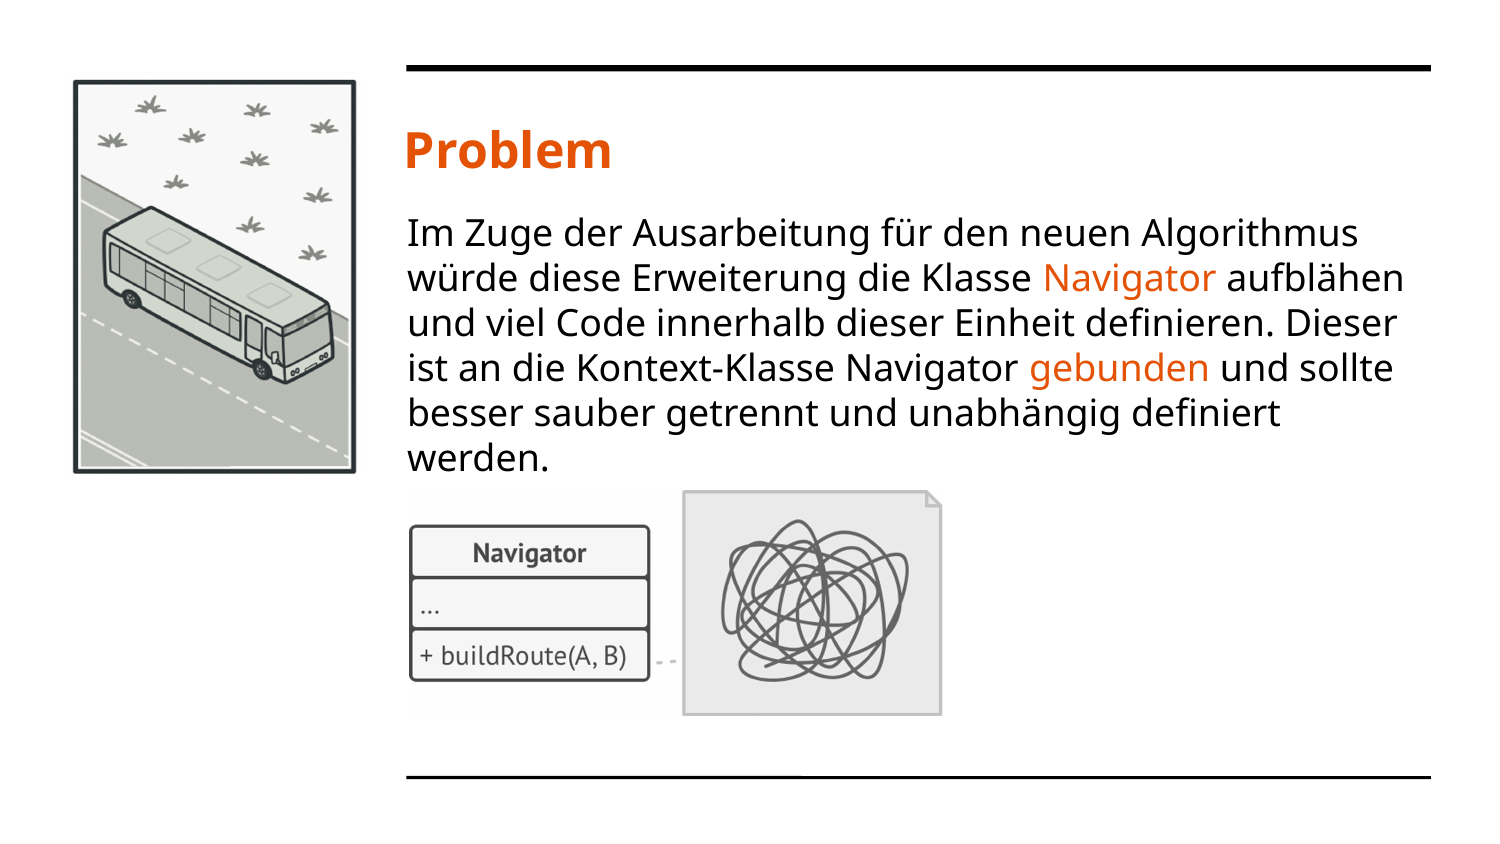

# Problem
Im Zuge der Ausarbeitung für den neuen Algorithmus würde diese Erweiterung die Klasse Navigator aufblähen und viel Code innerhalb dieser Einheit definieren. Dieser ist an die Kontext-Klasse Navigator gebunden und sollte besser sauber getrennt und unabhängig definiert werden.